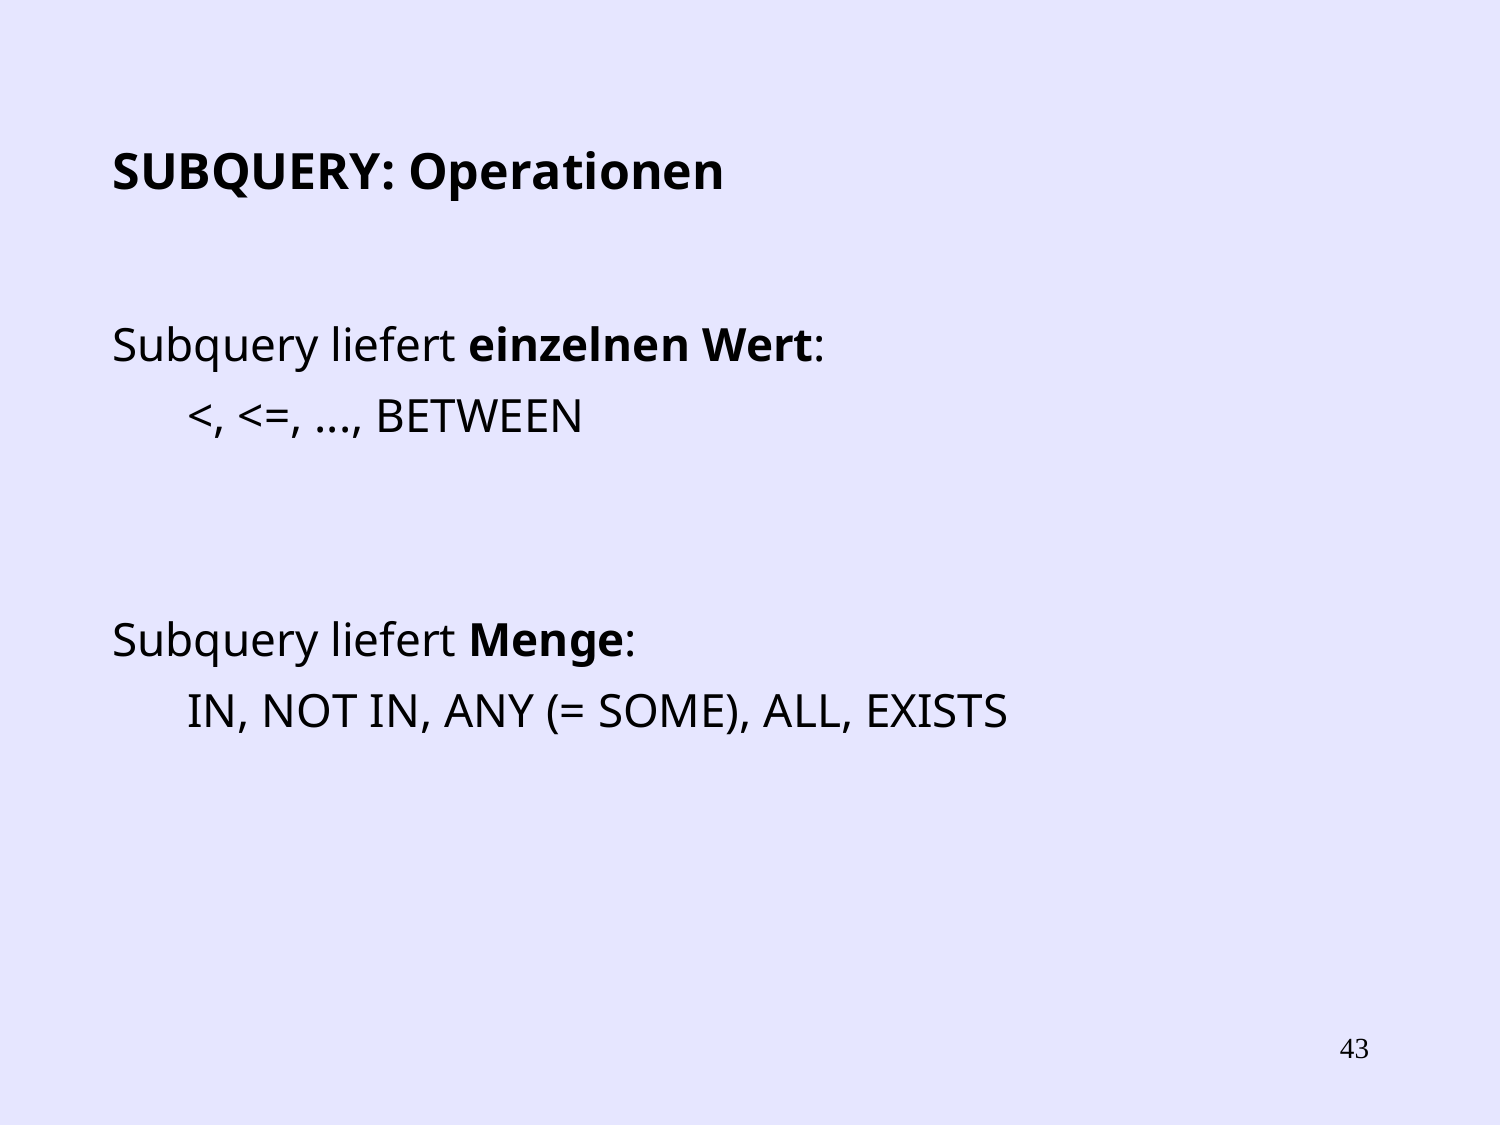

# SUBQUERY: Operationen
Subquery liefert einzelnen Wert:
<, <=, ..., BETWEEN
Subquery liefert Menge:
IN, NOT IN, ANY (= SOME), ALL, EXISTS
43